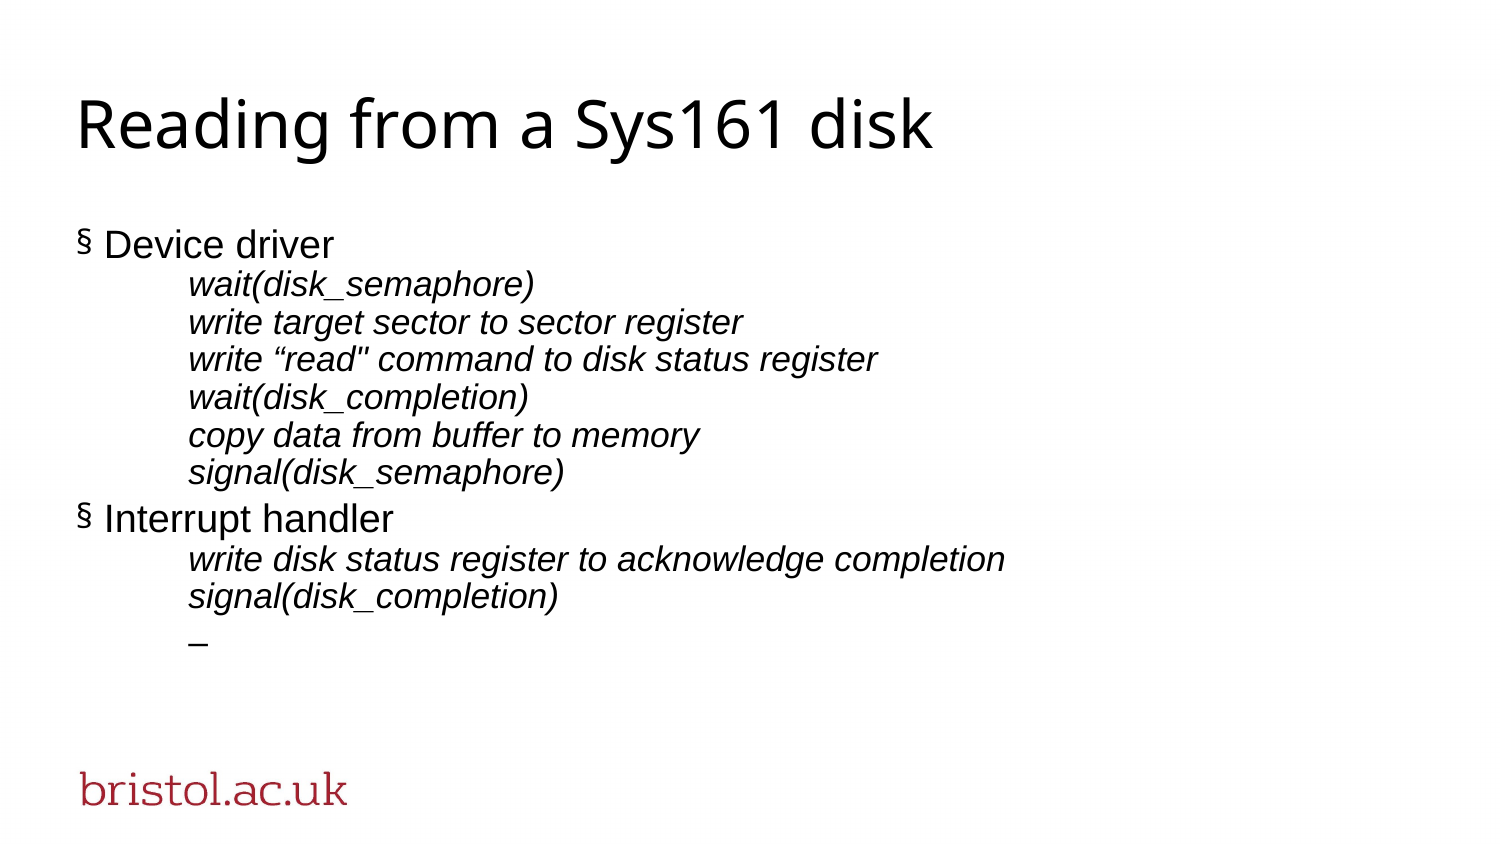

# Reading from a Sys161 disk
Device driver
wait(disk_semaphore)
write target sector to sector register
write “read" command to disk status register
wait(disk_completion)
copy data from buffer to memory
signal(disk_semaphore)
Interrupt handler
write disk status register to acknowledge completion
signal(disk_completion)